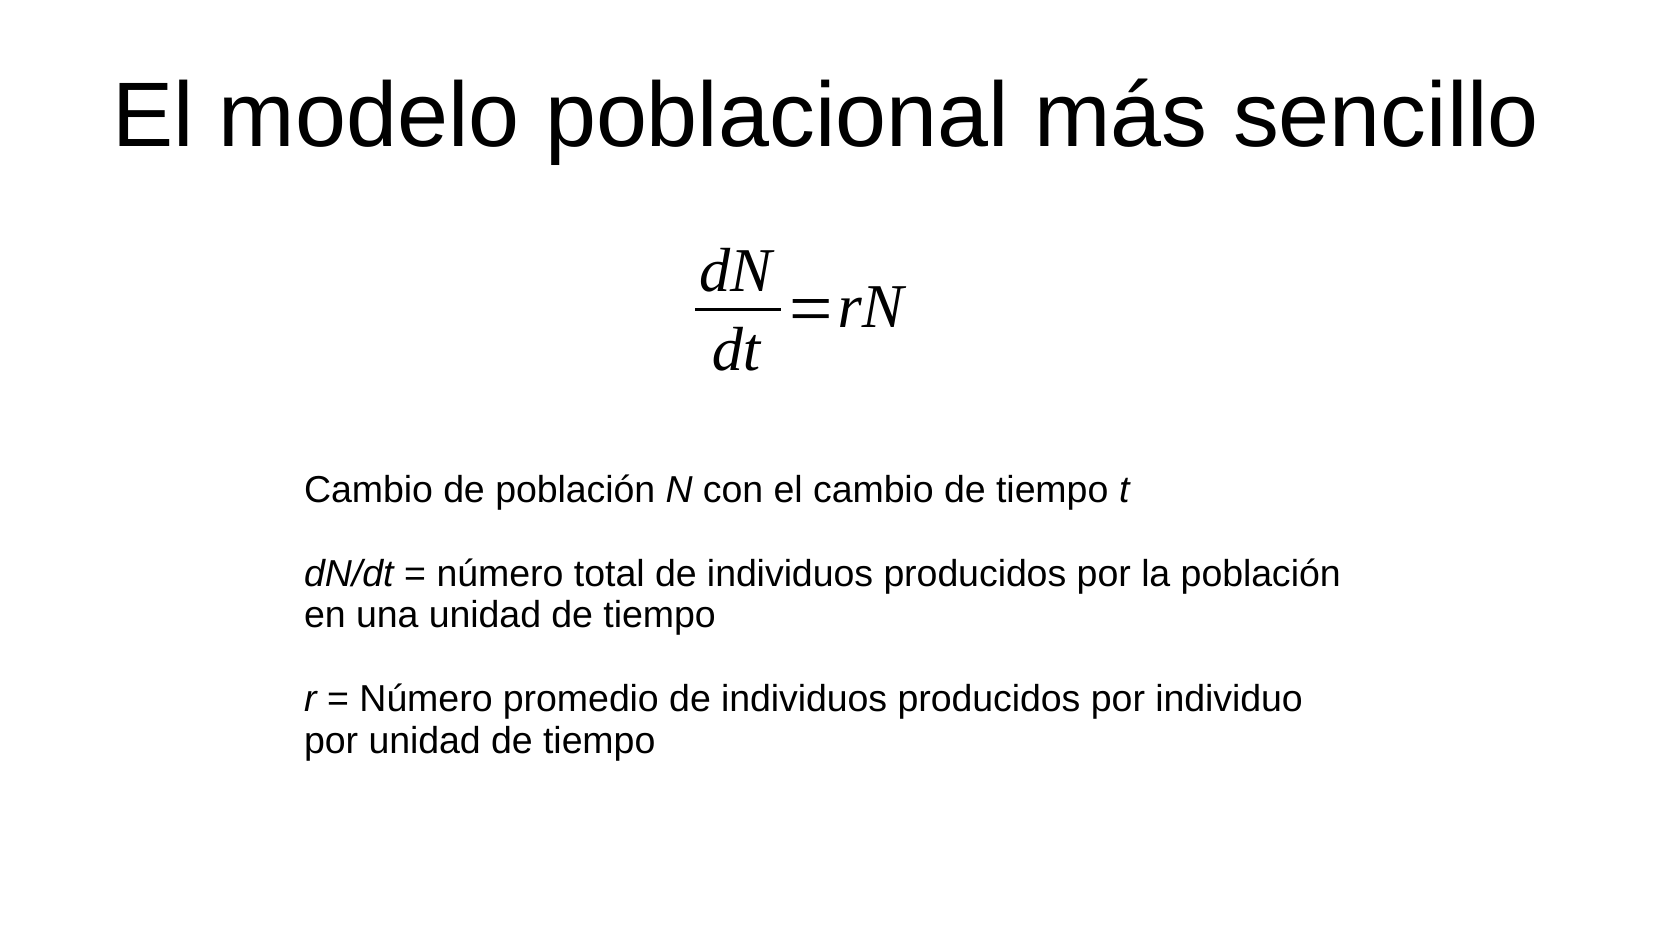

# El modelo poblacional más sencillo
Cambio de población N con el cambio de tiempo t
dN/dt = número total de individuos producidos por la población en una unidad de tiempo
r = Número promedio de individuos producidos por individuo por unidad de tiempo